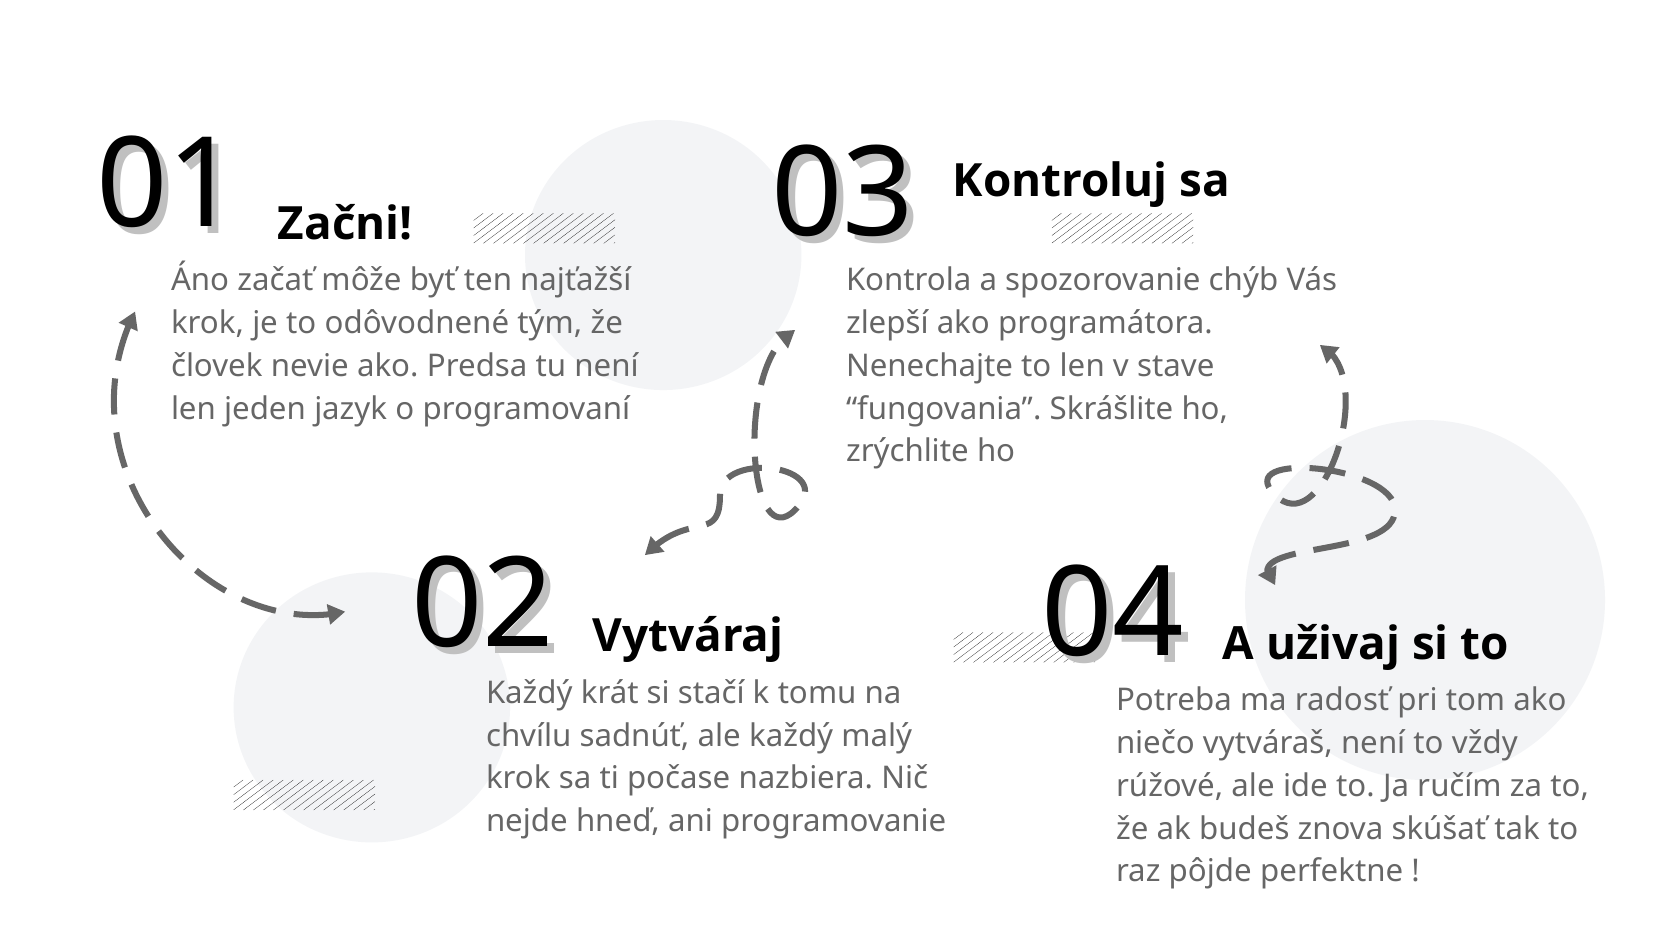

01
03
Kontroluj sa
Začni!
Áno začať môže byť ten najťažší krok, je to odôvodnené tým, že človek nevie ako. Predsa tu není len jeden jazyk o programovaní
Kontrola a spozorovanie chýb Vás zlepší ako programátora. Nenechajte to len v stave “fungovania”. Skrášlite ho, zrýchlite ho
02
04
Vytváraj
A uživaj si to
Každý krát si stačí k tomu na chvílu sadnúť, ale každý malý krok sa ti počase nazbiera. Nič nejde hneď, ani programovanie
Potreba ma radosť pri tom ako niečo vytváraš, není to vždy rúžové, ale ide to. Ja ručím za to, že ak budeš znova skúšať tak to raz pôjde perfektne !